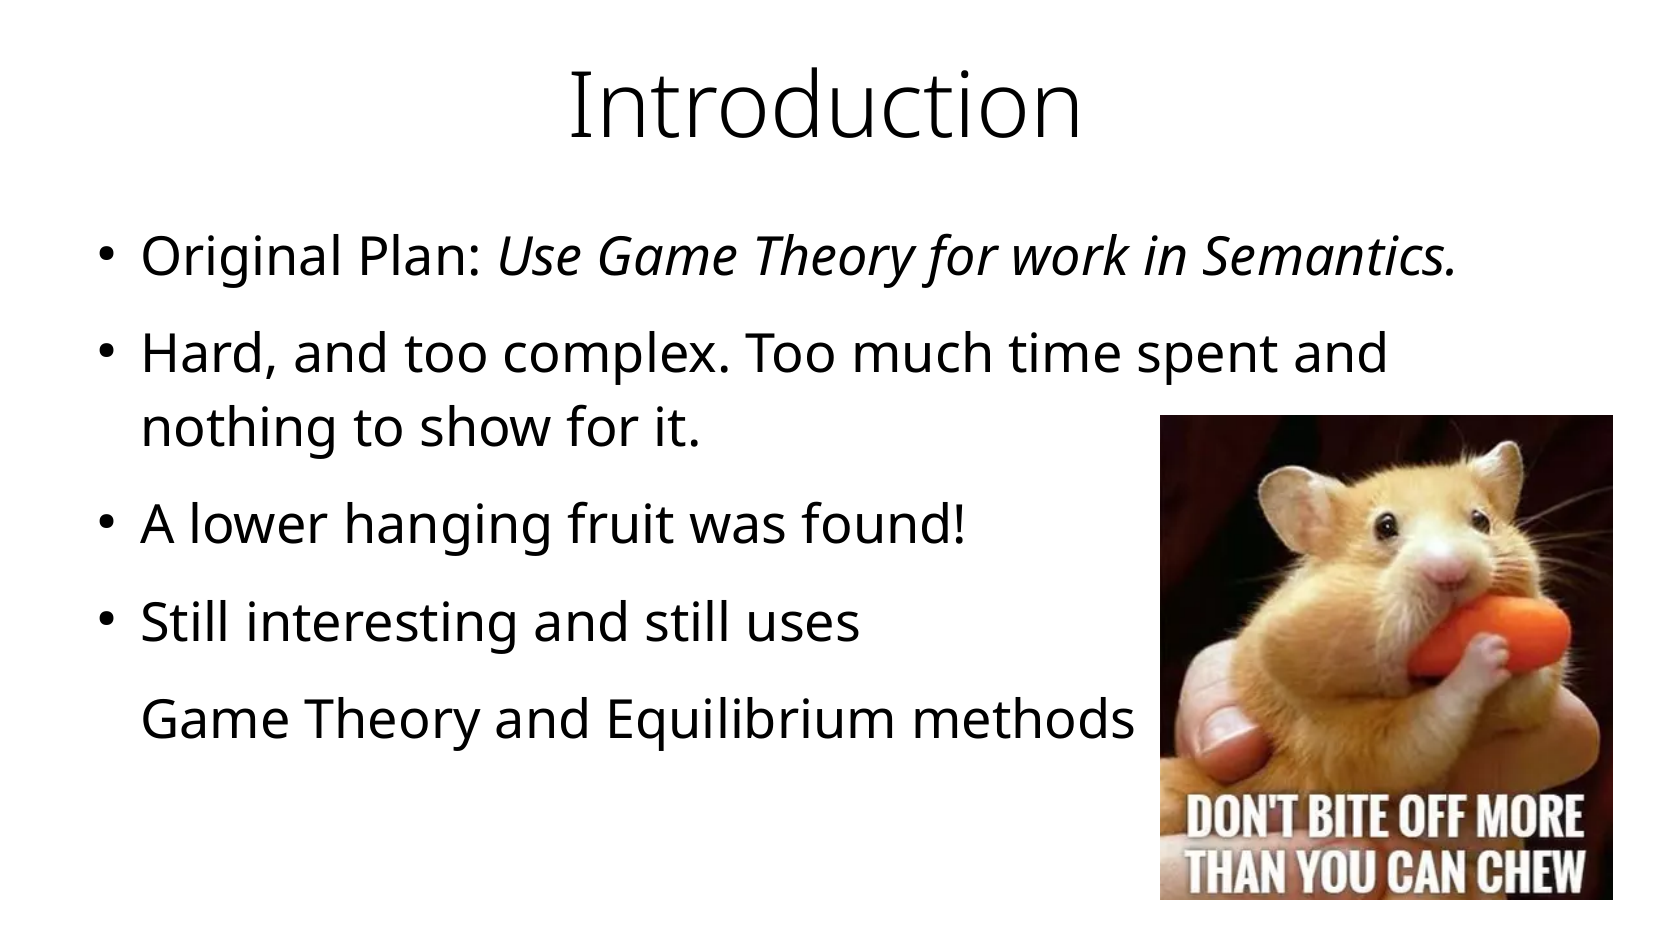

# Introduction
Original Plan: Use Game Theory for work in Semantics.
Hard, and too complex. Too much time spent and nothing to show for it.
A lower hanging fruit was found!
Still interesting and still uses
Game Theory and Equilibrium methods